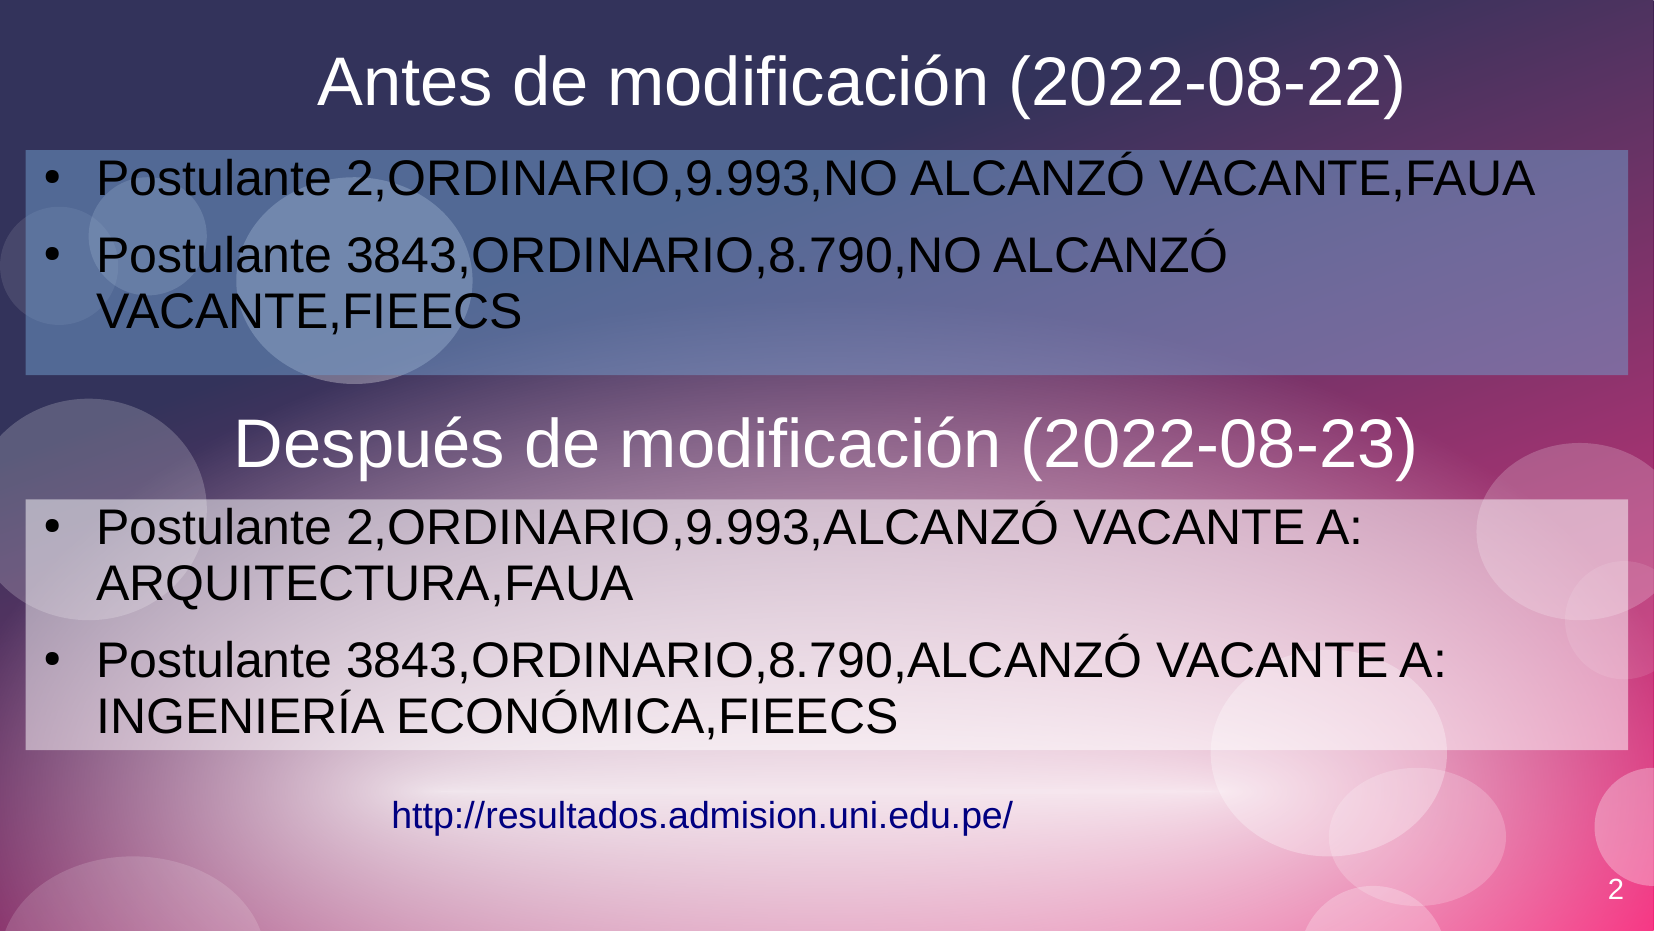

# Antes de modificación (2022-08-22)
Postulante 2,ORDINARIO,9.993,NO ALCANZÓ VACANTE,FAUA
Postulante 3843,ORDINARIO,8.790,NO ALCANZÓ VACANTE,FIEECS
Después de modificación (2022-08-23)
Postulante 2,ORDINARIO,9.993,ALCANZÓ VACANTE A: ARQUITECTURA,FAUA
Postulante 3843,ORDINARIO,8.790,ALCANZÓ VACANTE A: INGENIERÍA ECONÓMICA,FIEECS
http://resultados.admision.uni.edu.pe/